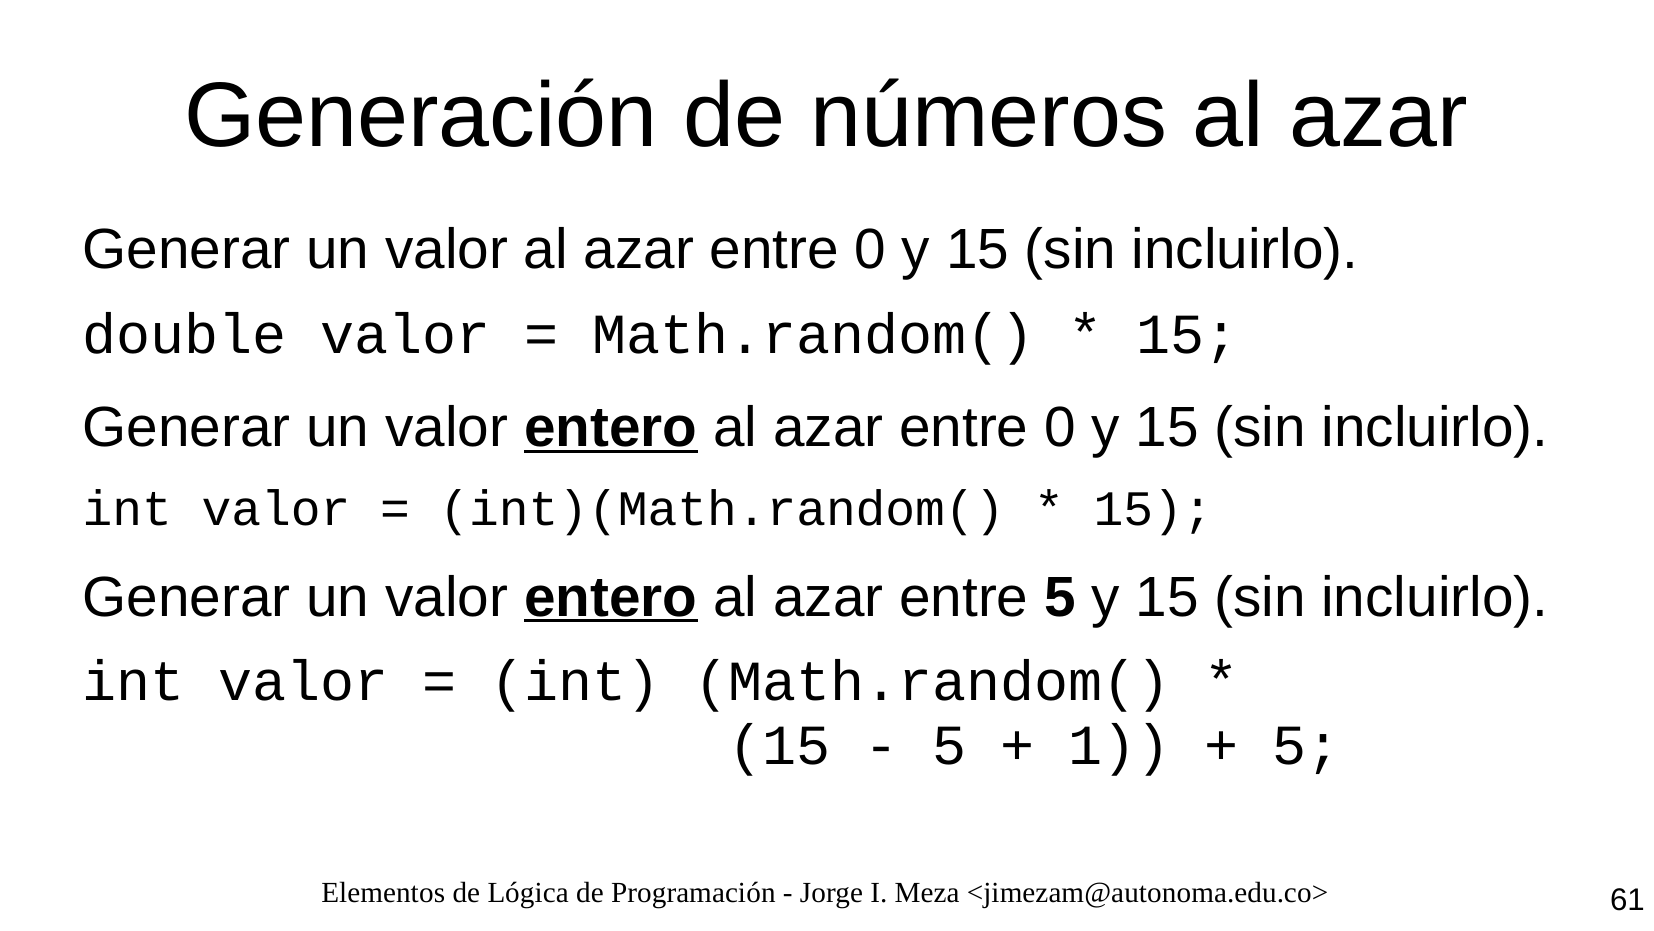

# Generación de números al azar
Generar un valor al azar entre 0 y 15 (sin incluirlo).
double valor = Math.random() * 15;
Generar un valor entero al azar entre 0 y 15 (sin incluirlo).
int valor = (int)(Math.random() * 15);
Generar un valor entero al azar entre 5 y 15 (sin incluirlo).
int valor = (int) (Math.random() *
 (15 - 5 + 1)) + 5;
Elementos de Lógica de Programación - Jorge I. Meza <jimezam@autonoma.edu.co>